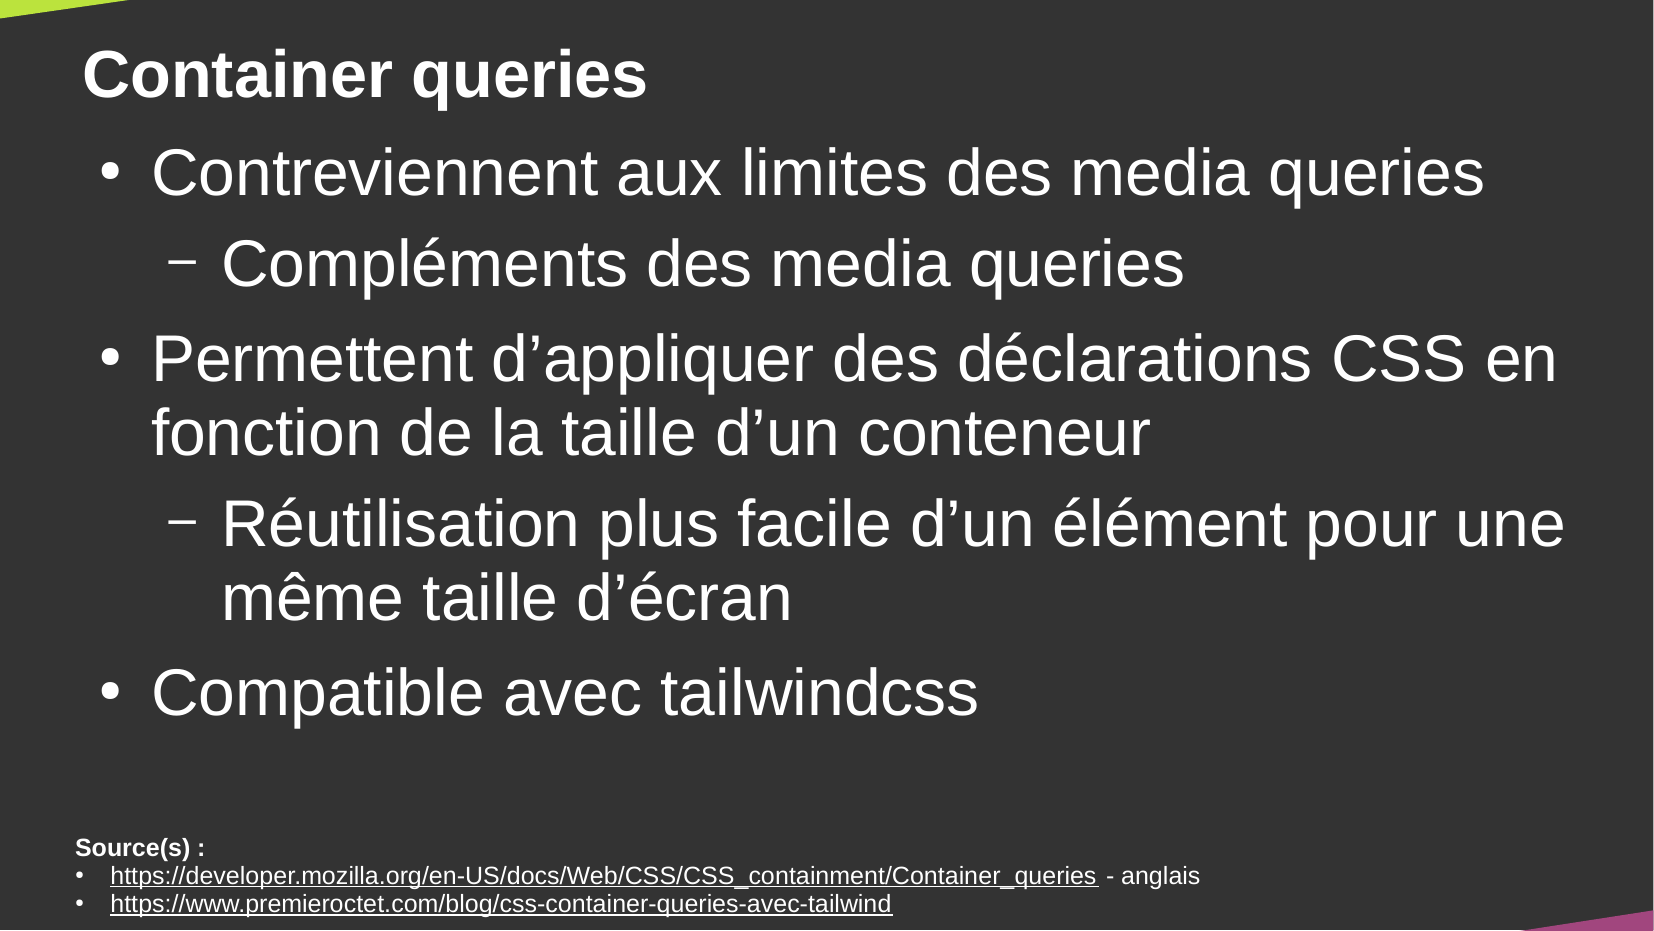

# Container queries
Contreviennent aux limites des media queries
Compléments des media queries
Permettent d’appliquer des déclarations CSS en fonction de la taille d’un conteneur
Réutilisation plus facile d’un élément pour une même taille d’écran
Compatible avec tailwindcss
Source(s) :
https://developer.mozilla.org/en-US/docs/Web/CSS/CSS_containment/Container_queries - anglais
https://www.premieroctet.com/blog/css-container-queries-avec-tailwind